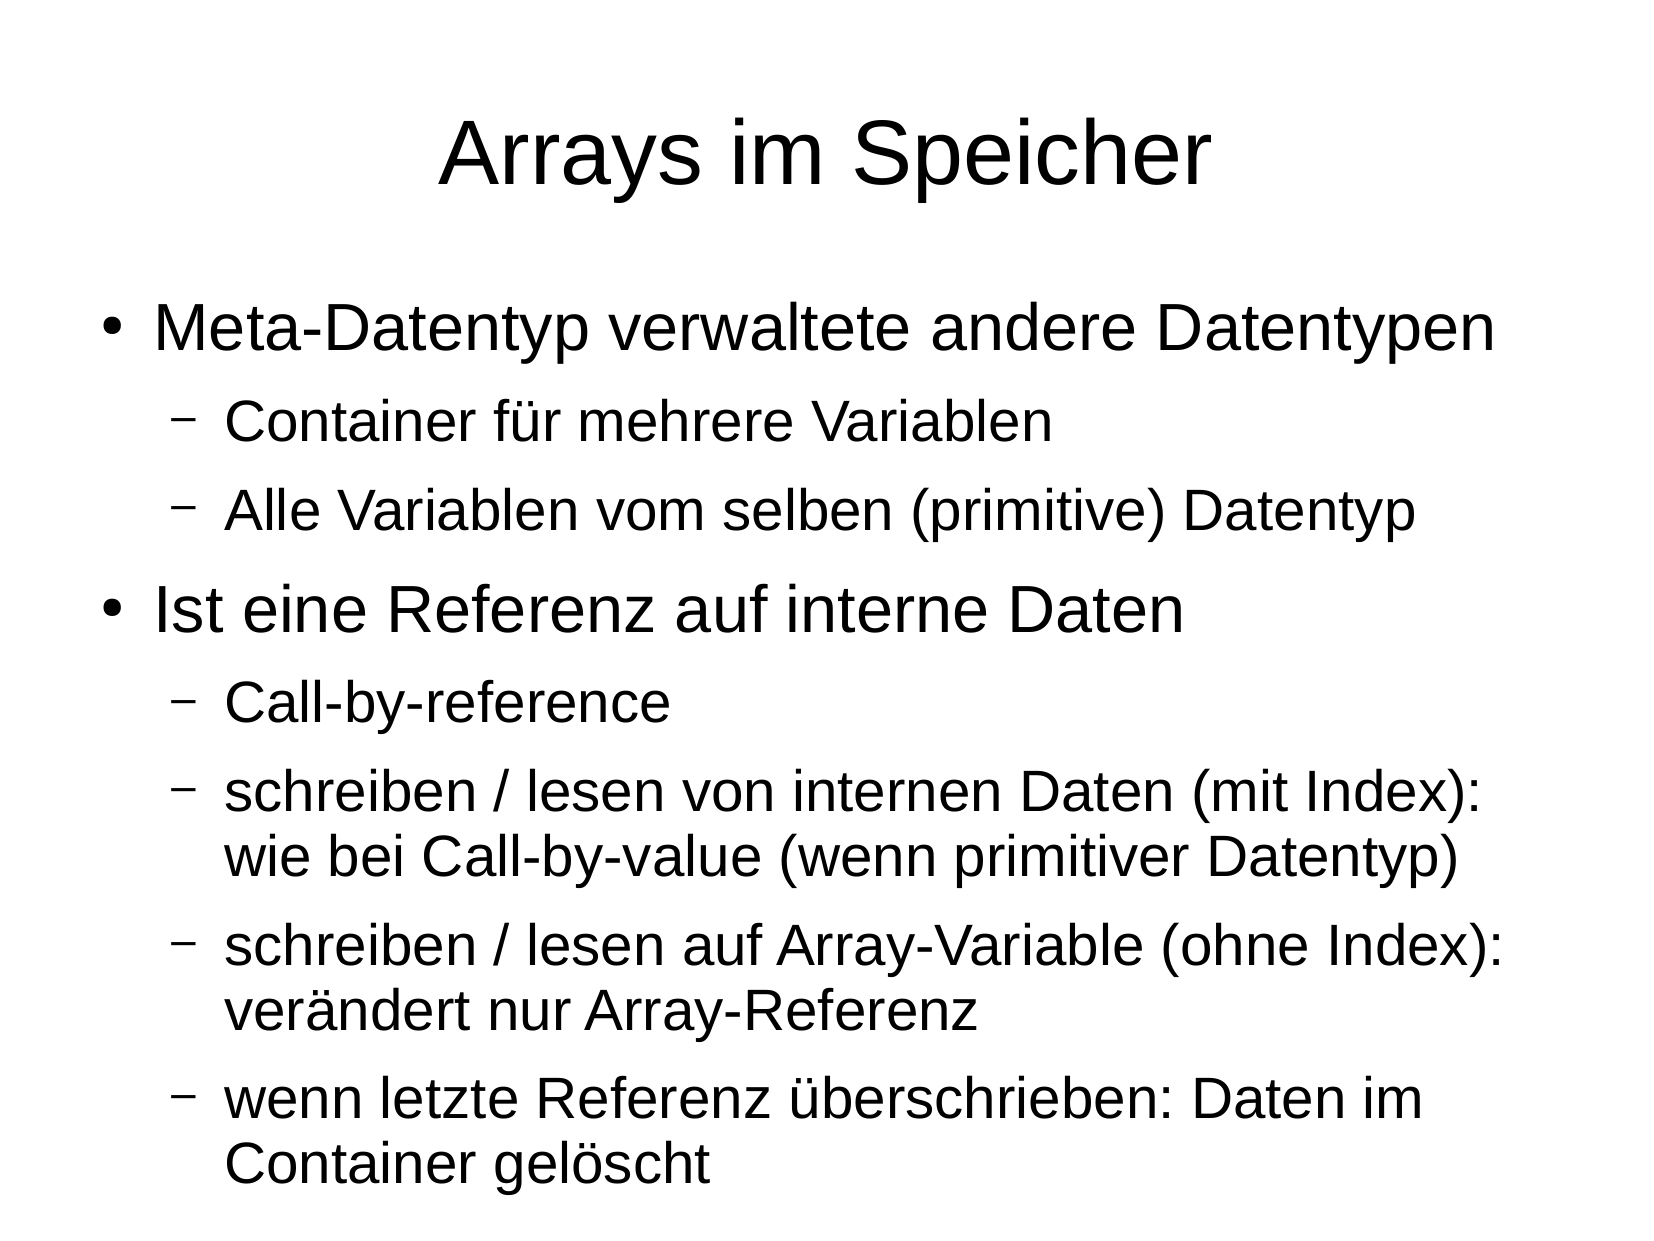

# Arrays im Speicher
Meta-Datentyp verwaltete andere Datentypen
Container für mehrere Variablen
Alle Variablen vom selben (primitive) Datentyp
Ist eine Referenz auf interne Daten
Call-by-reference
schreiben / lesen von internen Daten (mit Index): wie bei Call-by-value (wenn primitiver Datentyp)
schreiben / lesen auf Array-Variable (ohne Index): verändert nur Array-Referenz
wenn letzte Referenz überschrieben: Daten im Container gelöscht